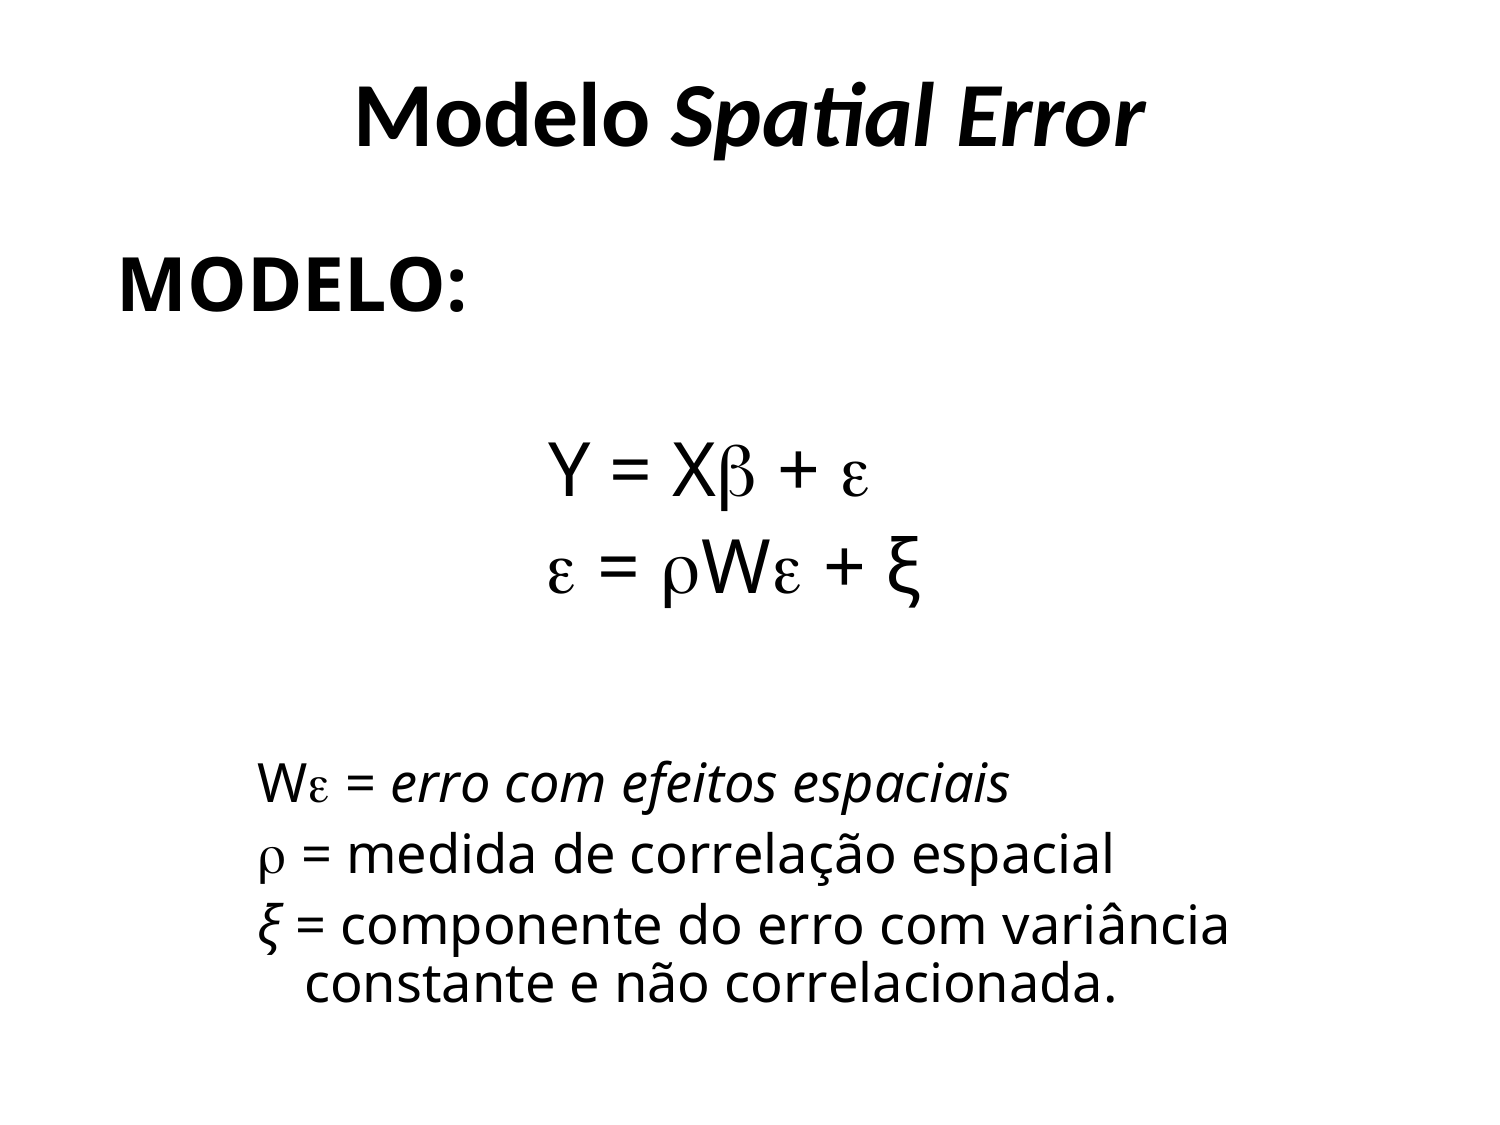

Modelo Spatial Error
# MODELO:
 Y = X + 
  = W + ξ
W = erro com efeitos espaciais
 = medida de correlação espacial
ξ = componente do erro com variância constante e não correlacionada.